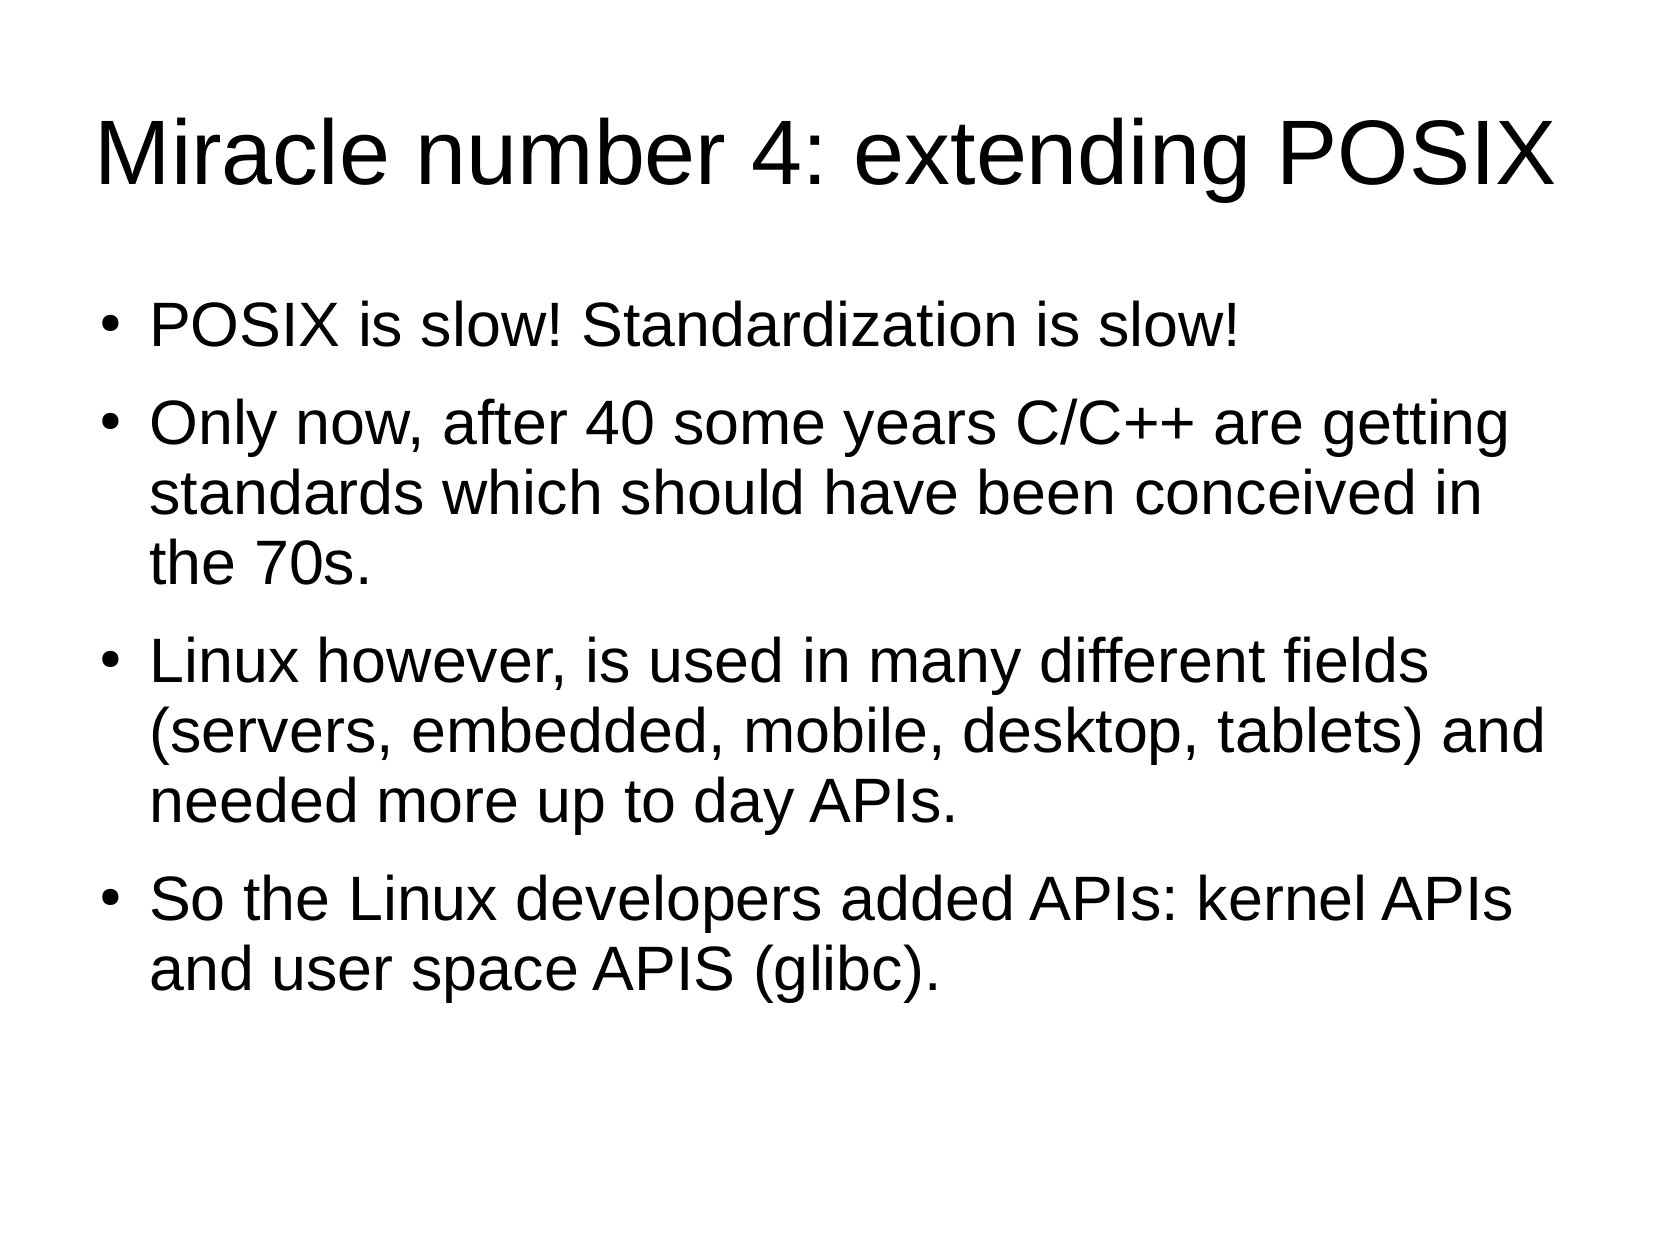

# Miracle number 4: extending POSIX
POSIX is slow! Standardization is slow!
Only now, after 40 some years C/C++ are getting standards which should have been conceived in the 70s.
Linux however, is used in many different fields (servers, embedded, mobile, desktop, tablets) and needed more up to day APIs.
So the Linux developers added APIs: kernel APIs and user space APIS (glibc).